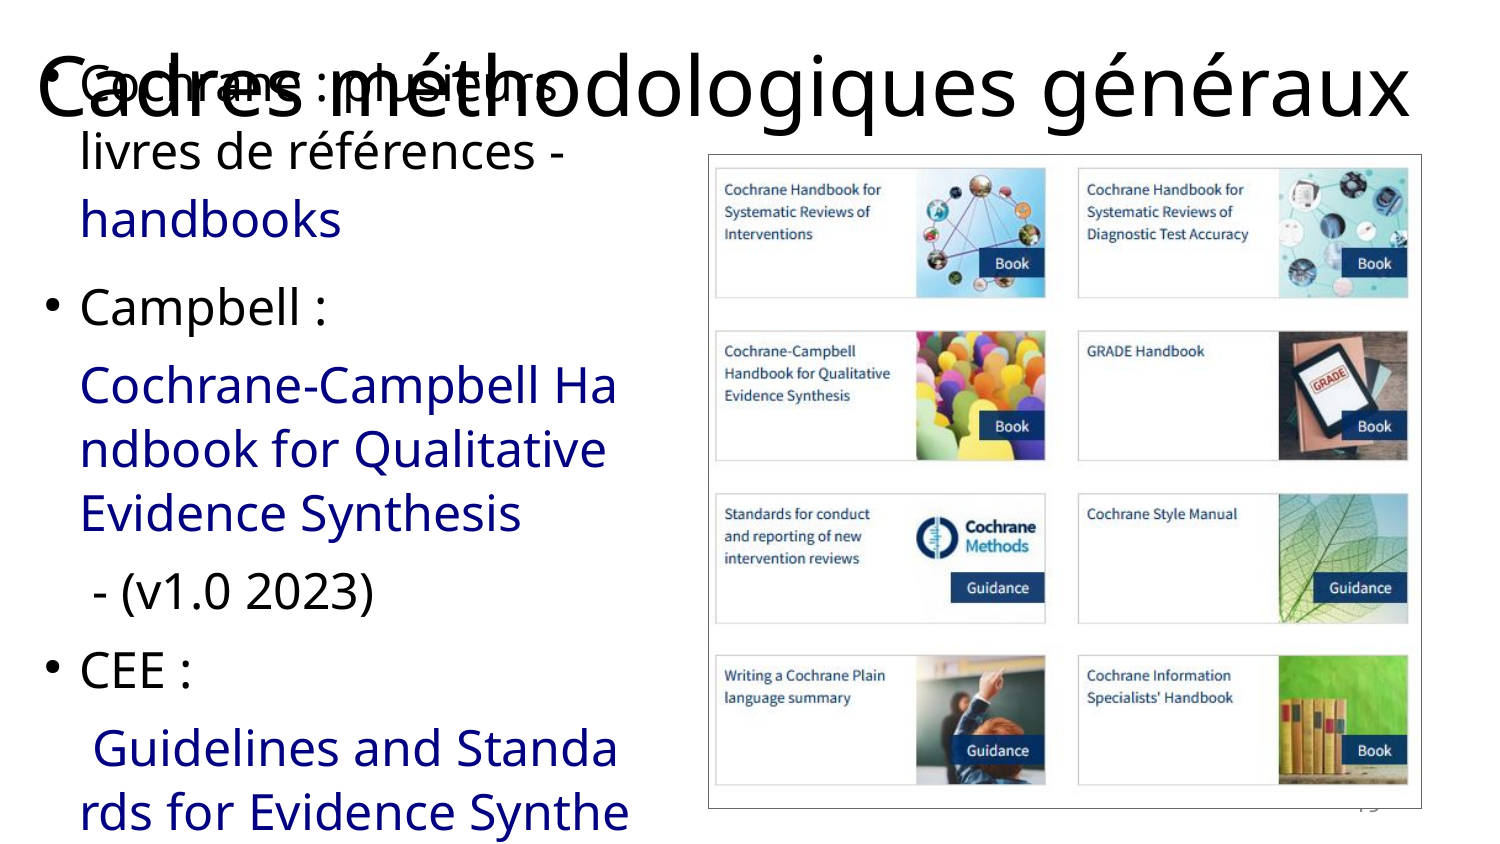

# Cadres méthodologiques généraux
Cochrane : plusieurs livres de références - handbooks
Campbell : Cochrane-Campbell Handbook for Qualitative Evidence Synthesis - (v1.0 2023)
CEE : Guidelines and Standards for Evidence Synthesis in Environmental Management - (v5.1 2022)
19